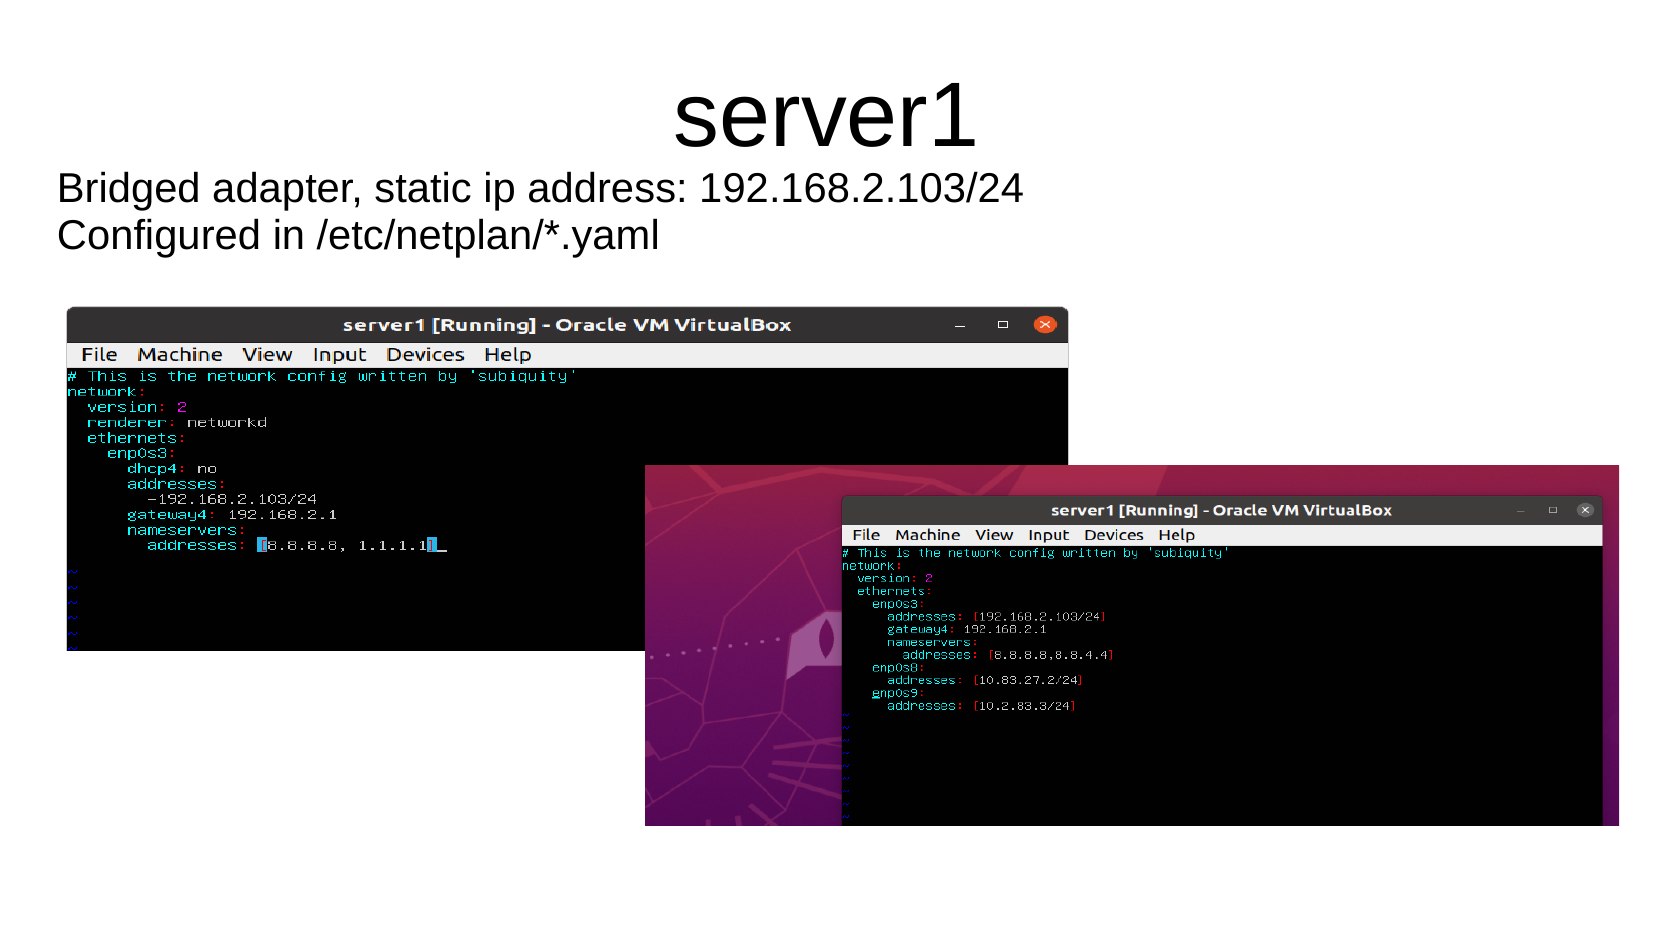

# server1
Bridged adapter, static ip address: 192.168.2.103/24
Configured in /etc/netplan/*.yaml